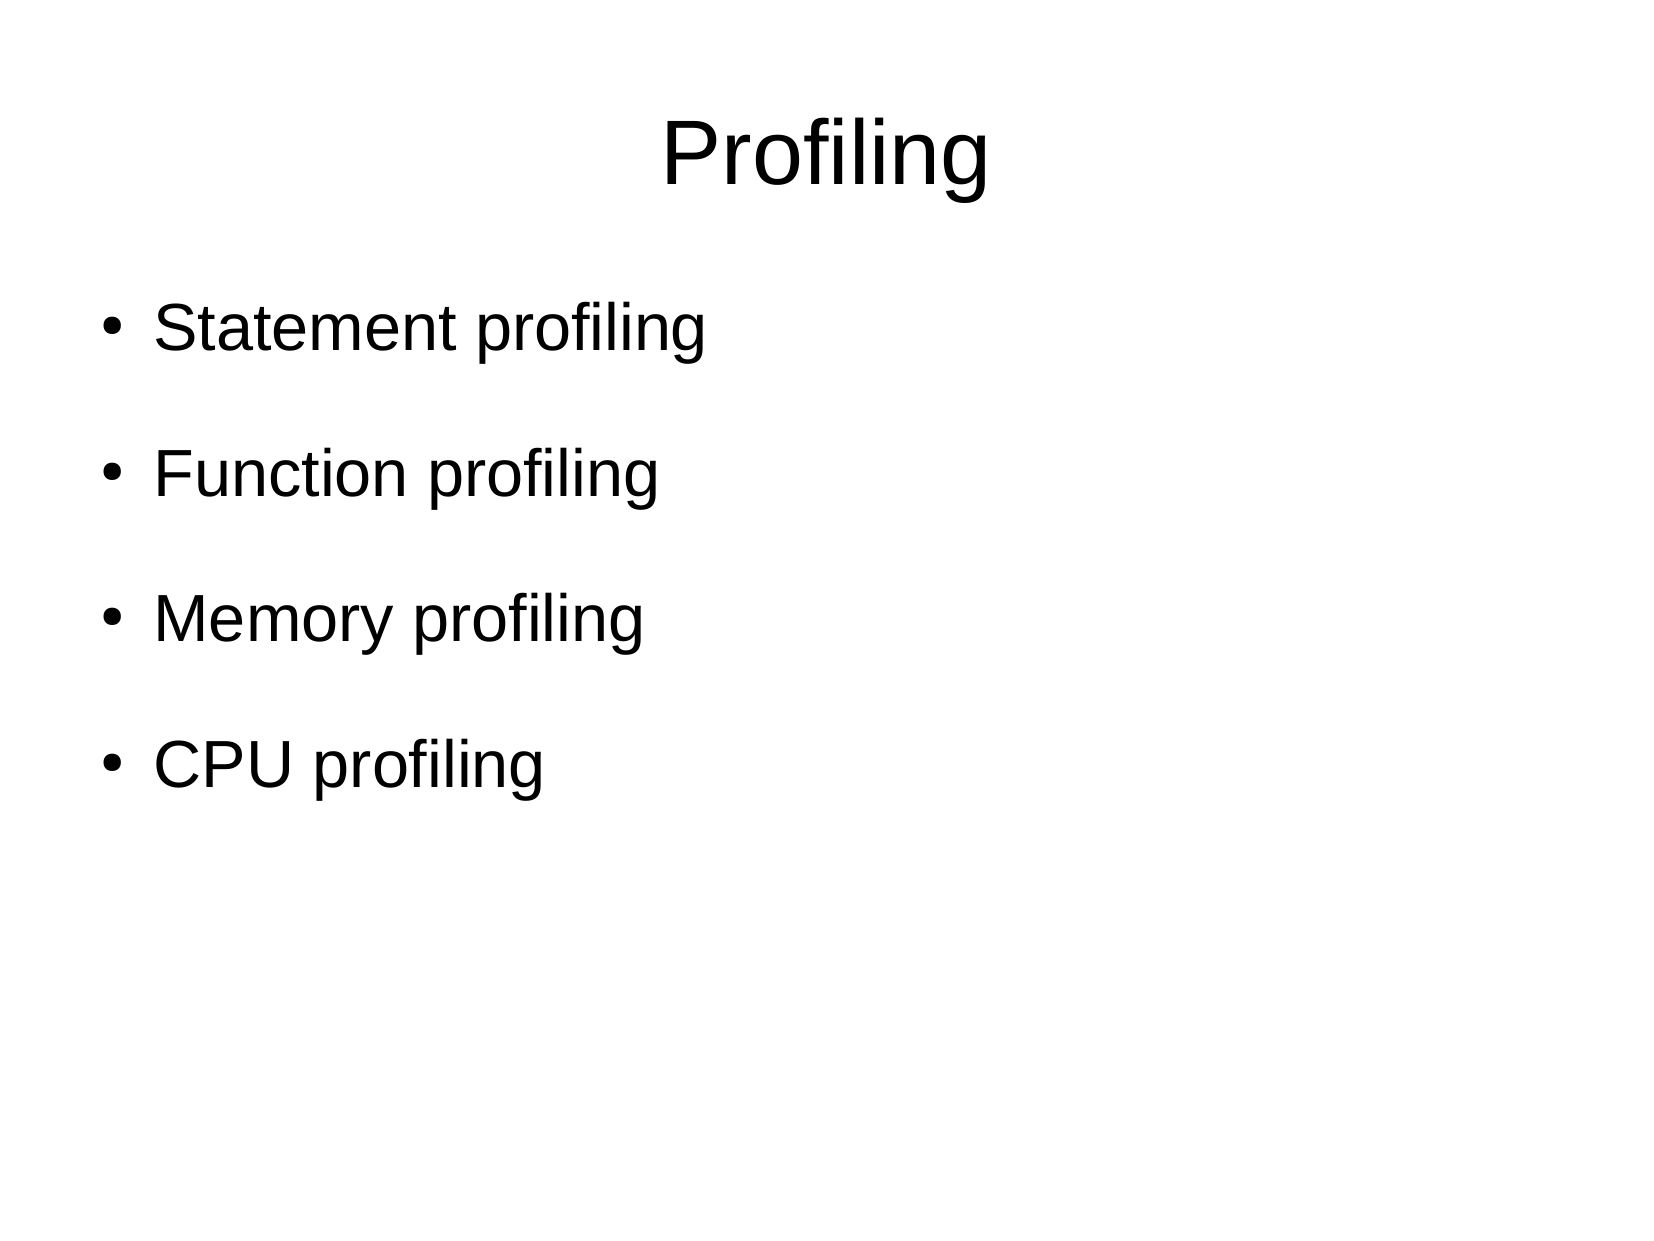

# Profiling
Statement profiling
Function profiling
Memory profiling
CPU profiling